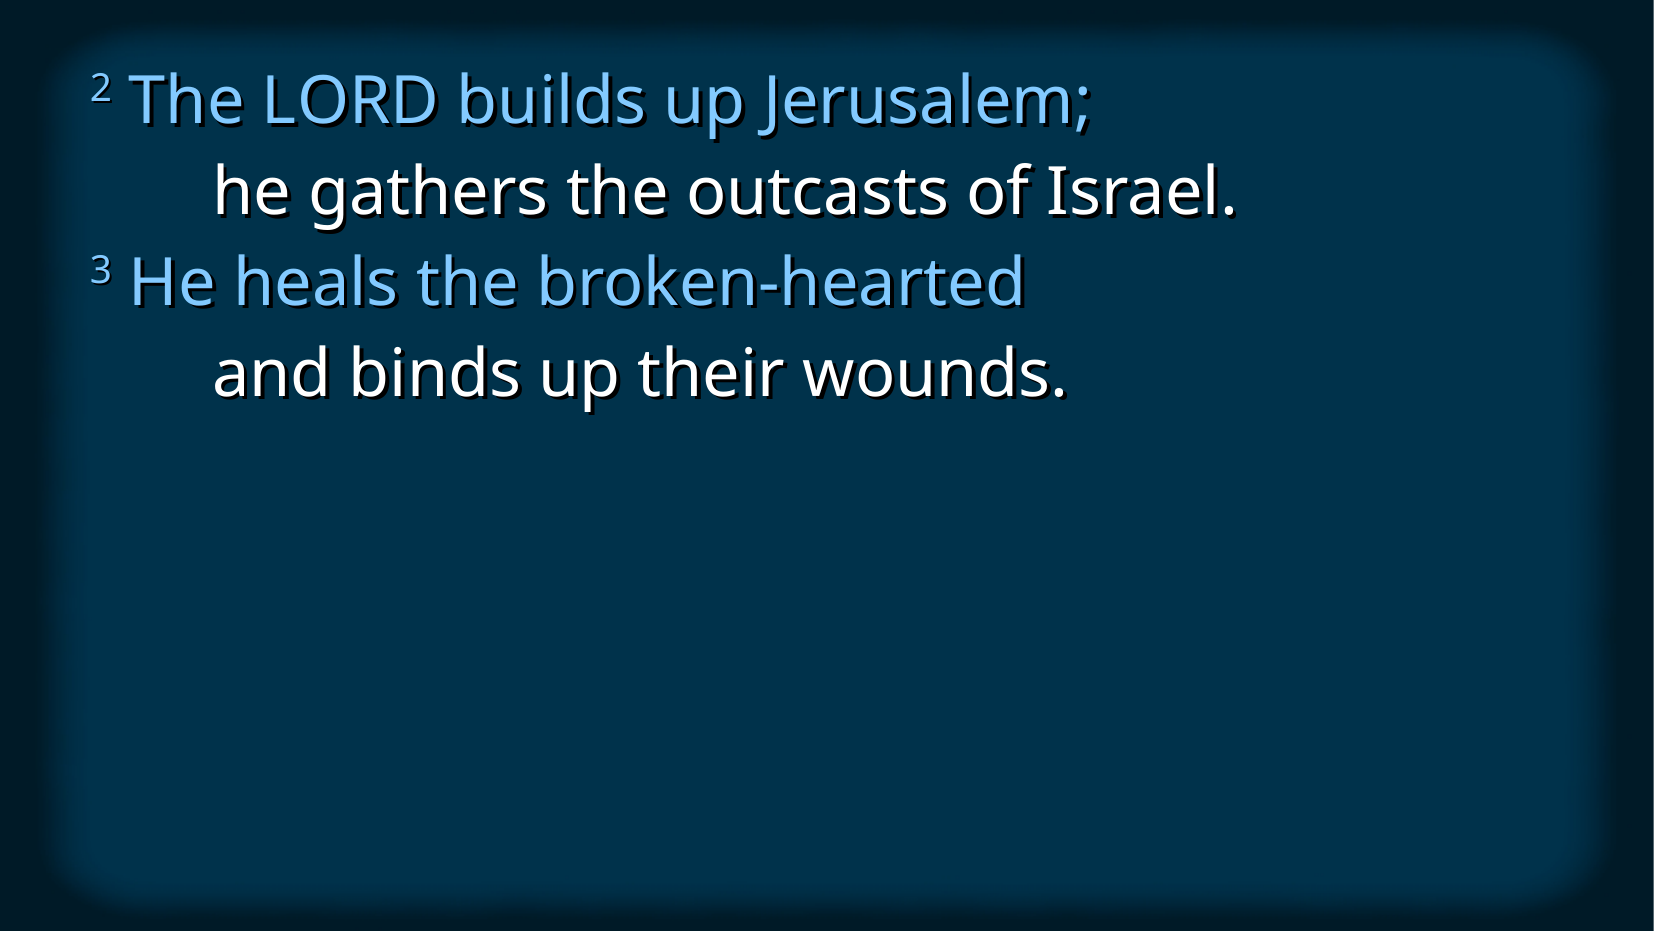

2 The LORD builds up Jerusalem;
 he gathers the outcasts of Israel.
3 He heals the broken-hearted
 and binds up their wounds.